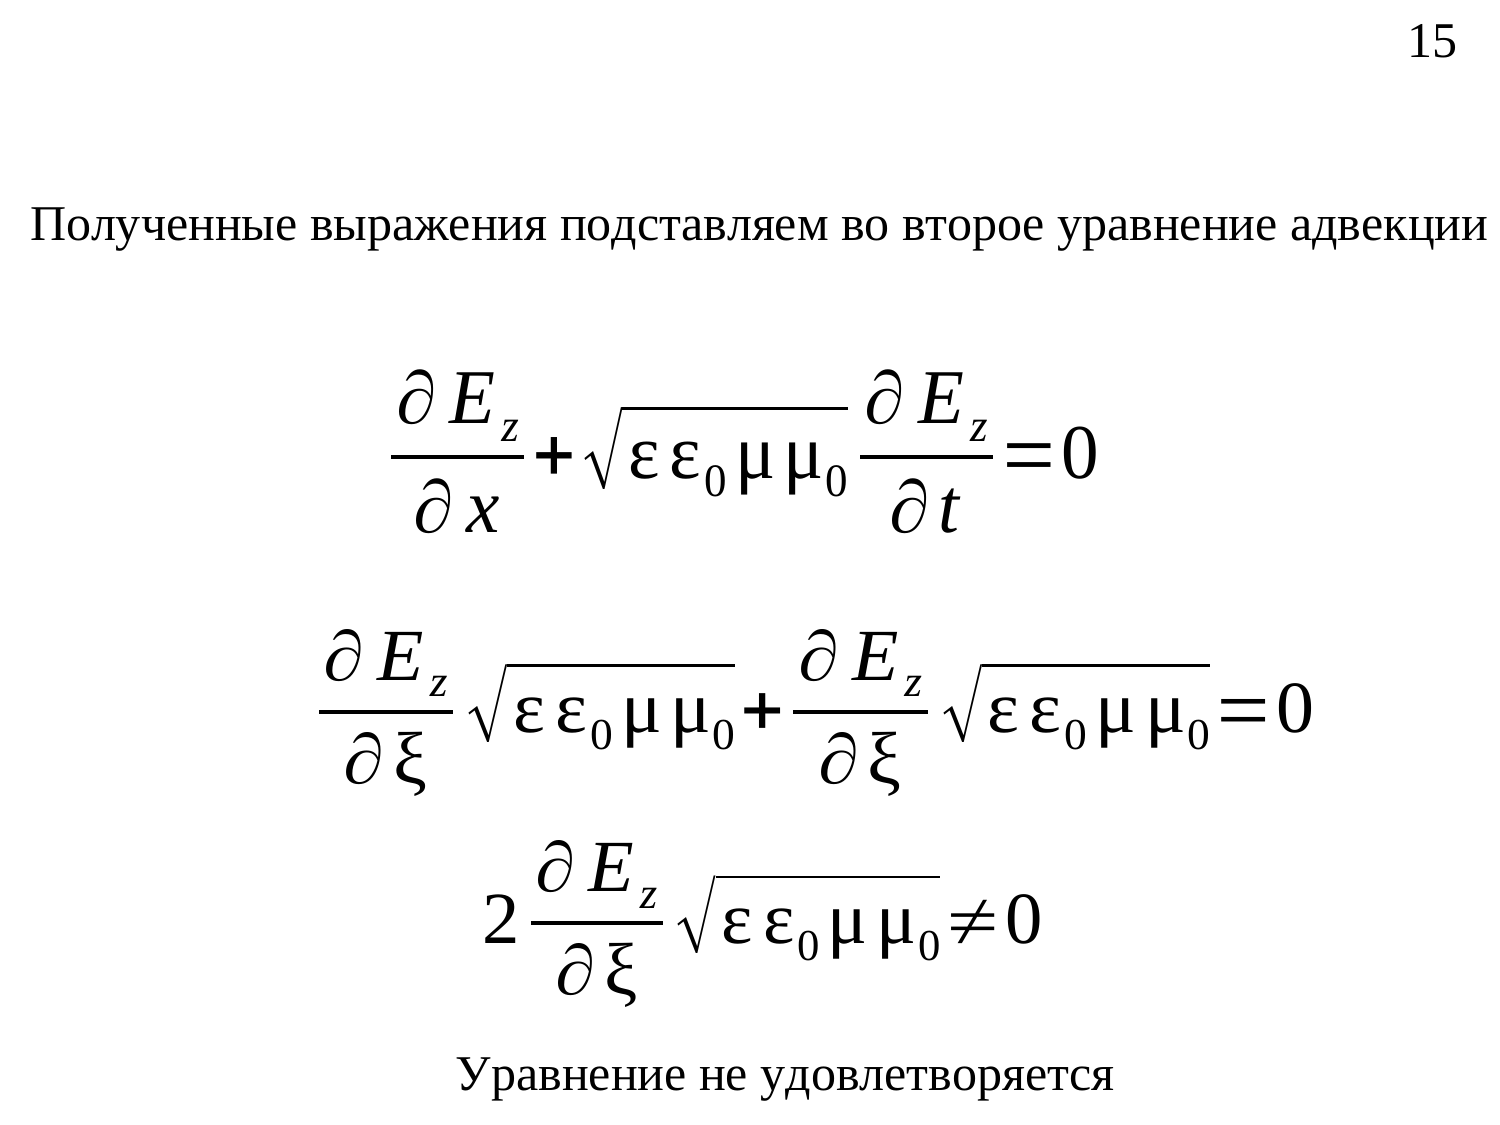

Полученные выражения подставляем во второе уравнение адвекции
Уравнение не удовлетворяется